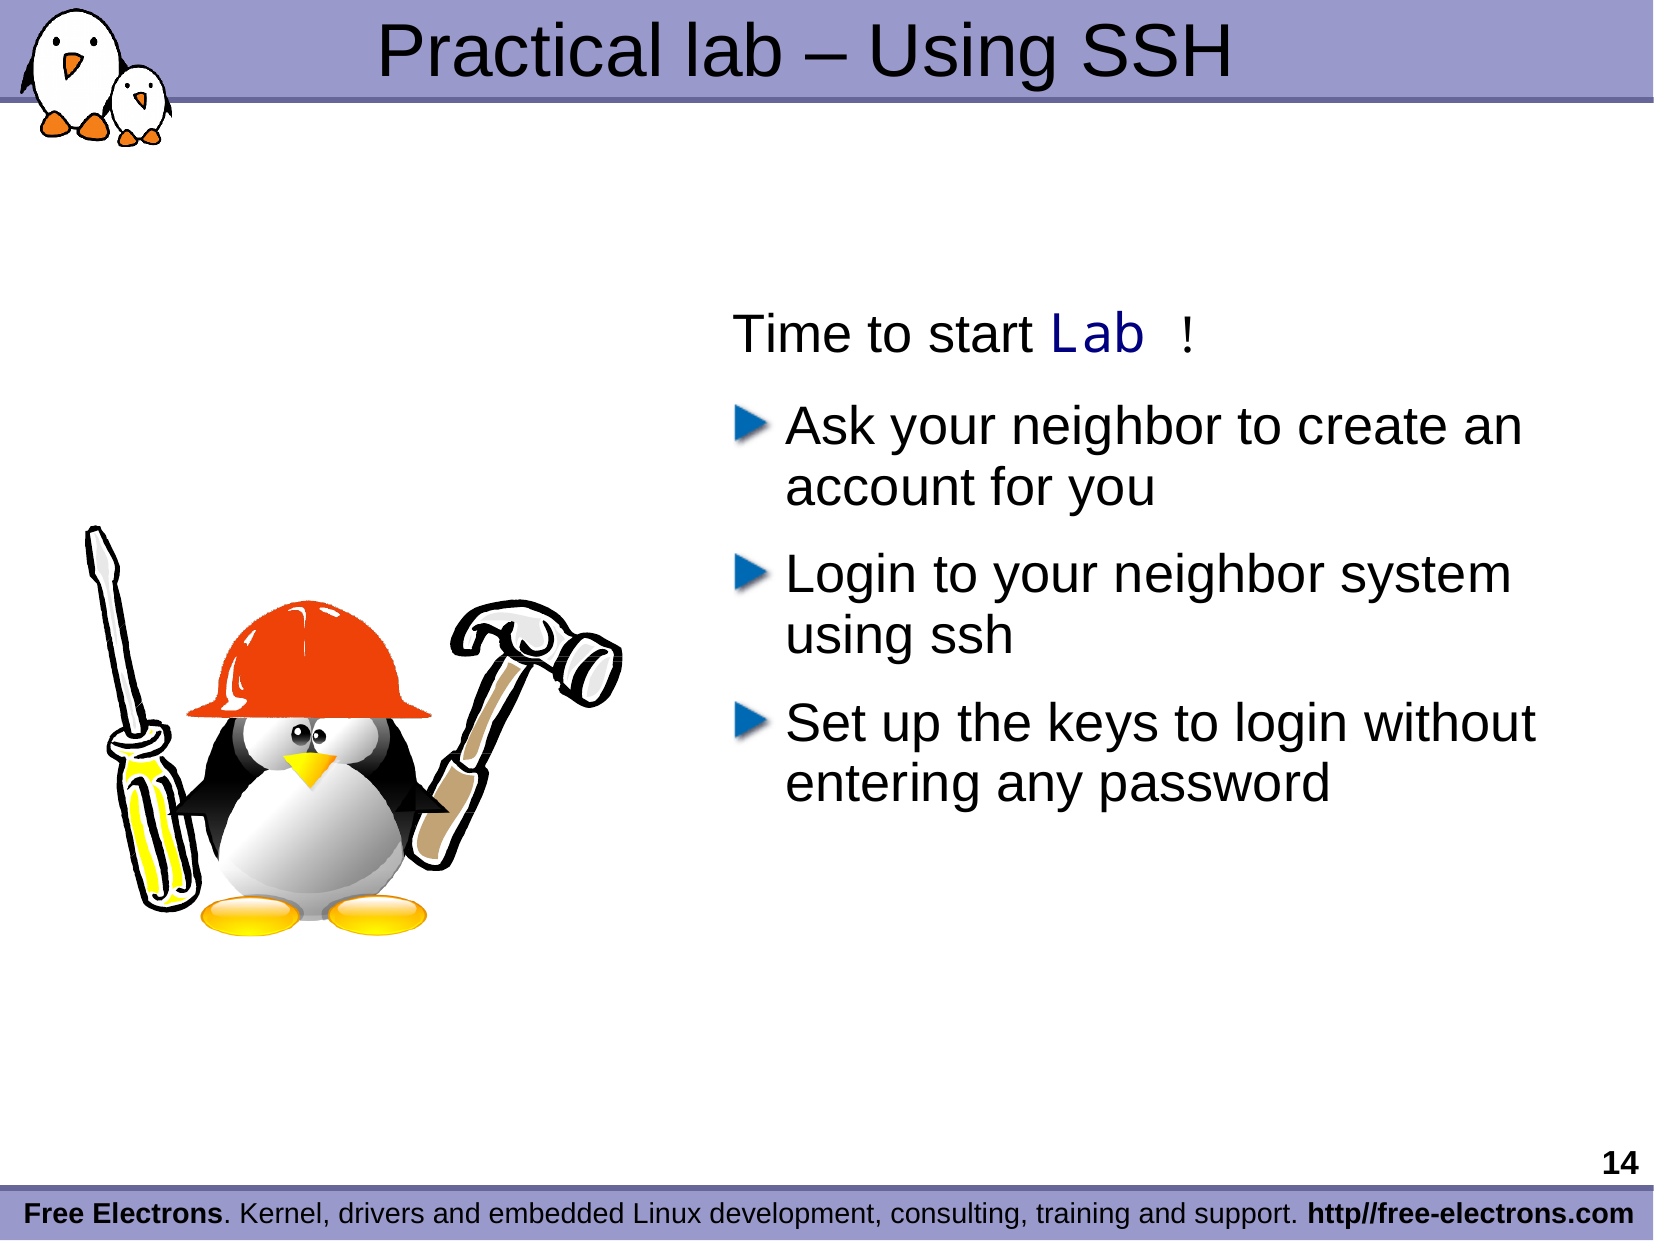

# Practical lab – Using SSH
Time to start Lab !
Ask your neighbor to create an account for you
Login to your neighbor system using ssh
Set up the keys to login without entering any password